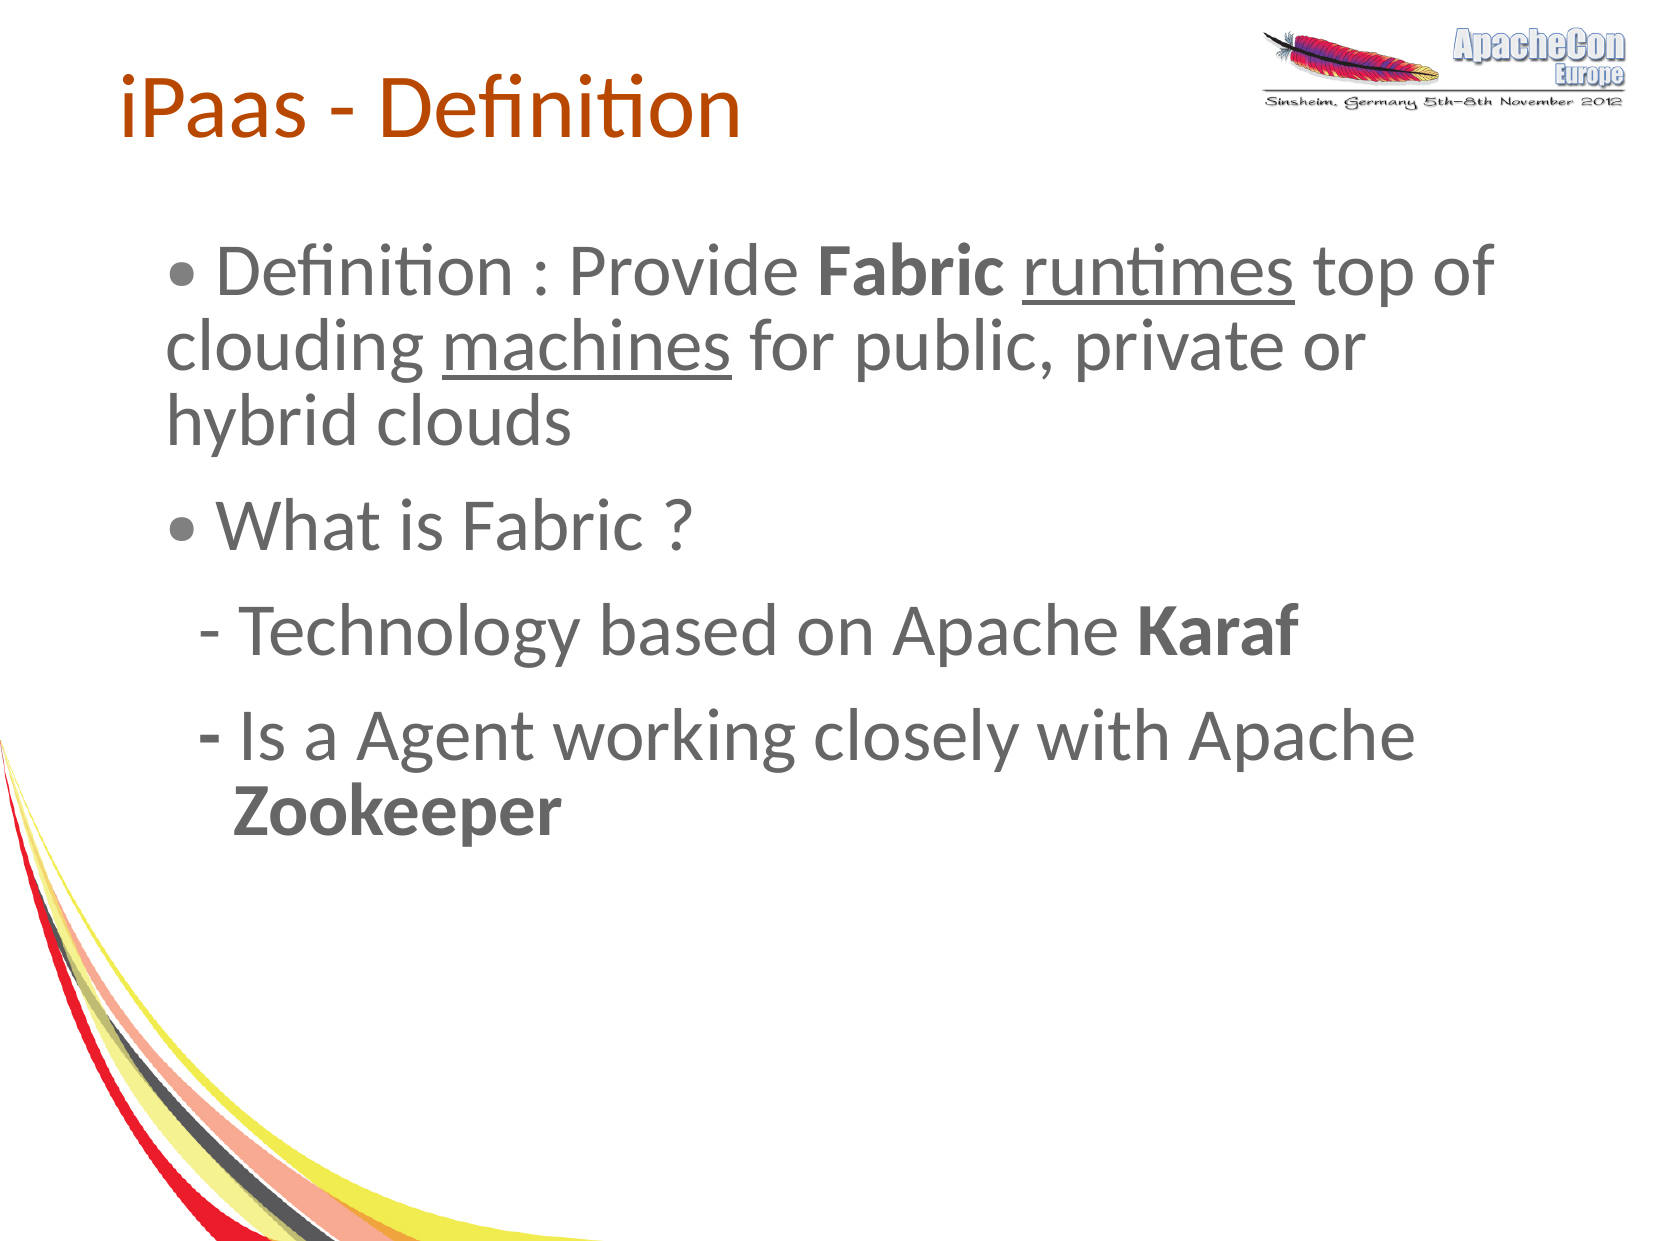

# iPaas - Definition
 Definition : Provide Fabric runtimes top of clouding machines for public, private or hybrid clouds
 What is Fabric ?
- Technology based on Apache Karaf
- Is a Agent working closely with Apache Zookeeper